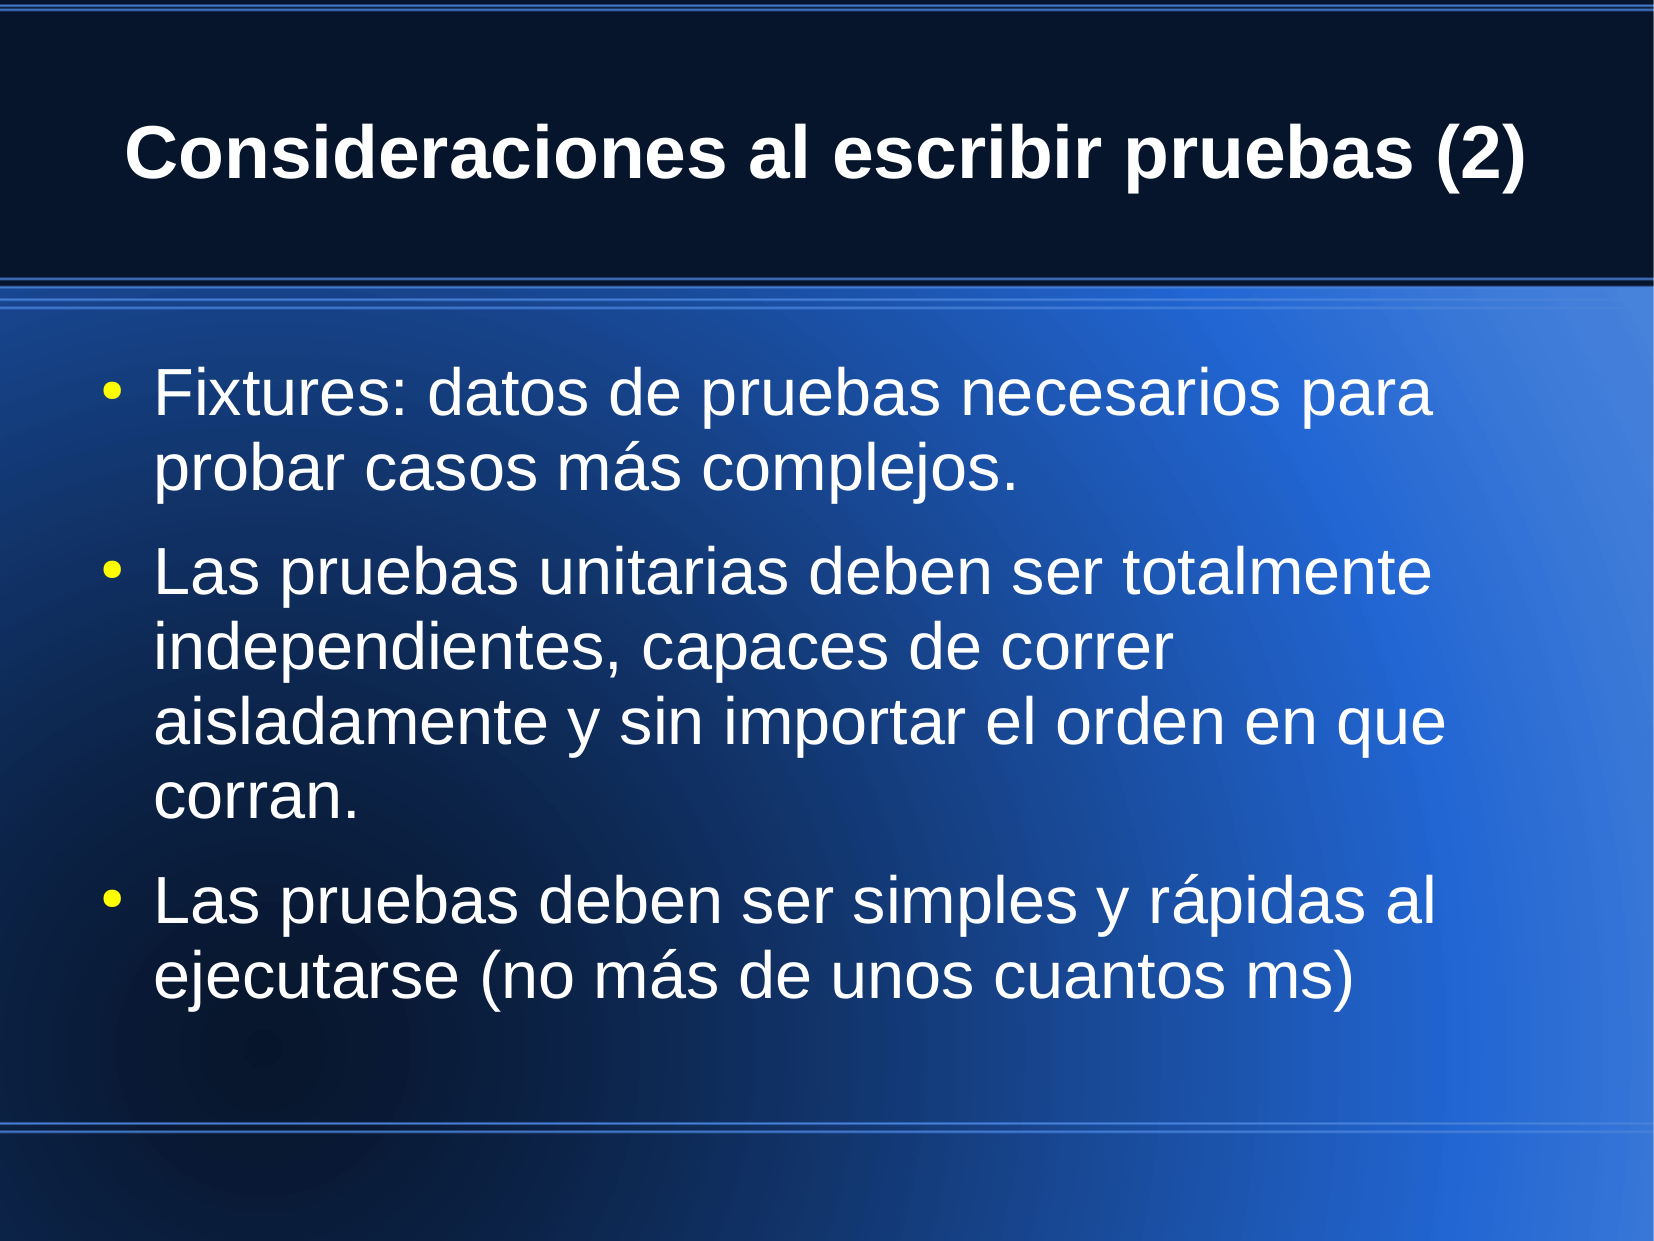

# Consideraciones al escribir pruebas (2)
Fixtures: datos de pruebas necesarios para probar casos más complejos.
Las pruebas unitarias deben ser totalmente independientes, capaces de correr aisladamente y sin importar el orden en que corran.
Las pruebas deben ser simples y rápidas al ejecutarse (no más de unos cuantos ms)